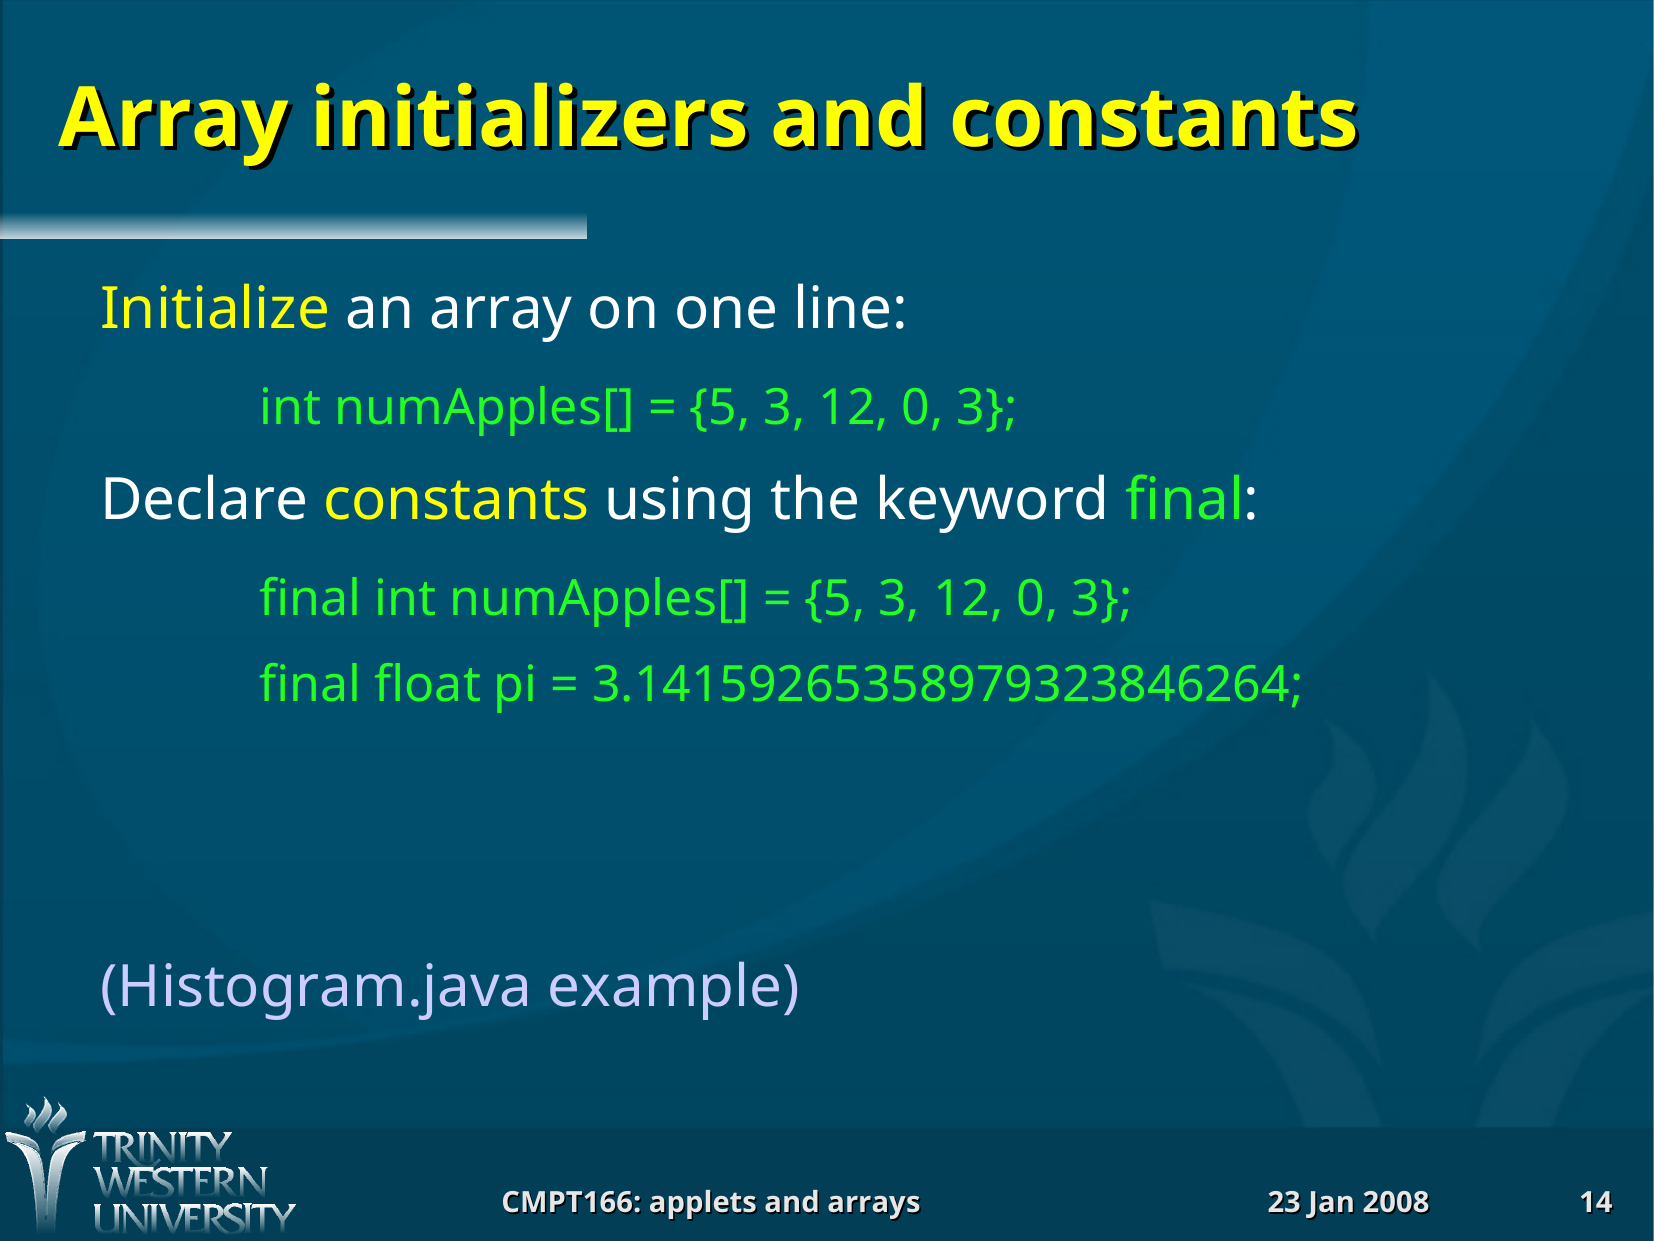

# Array initializers and constants
Initialize an array on one line:
int numApples[] = {5, 3, 12, 0, 3};
Declare constants using the keyword final:
final int numApples[] = {5, 3, 12, 0, 3};
final float pi = 3.14159265358979323846264;
(Histogram.java example)
CMPT166: applets and arrays
23 Jan 2008
14